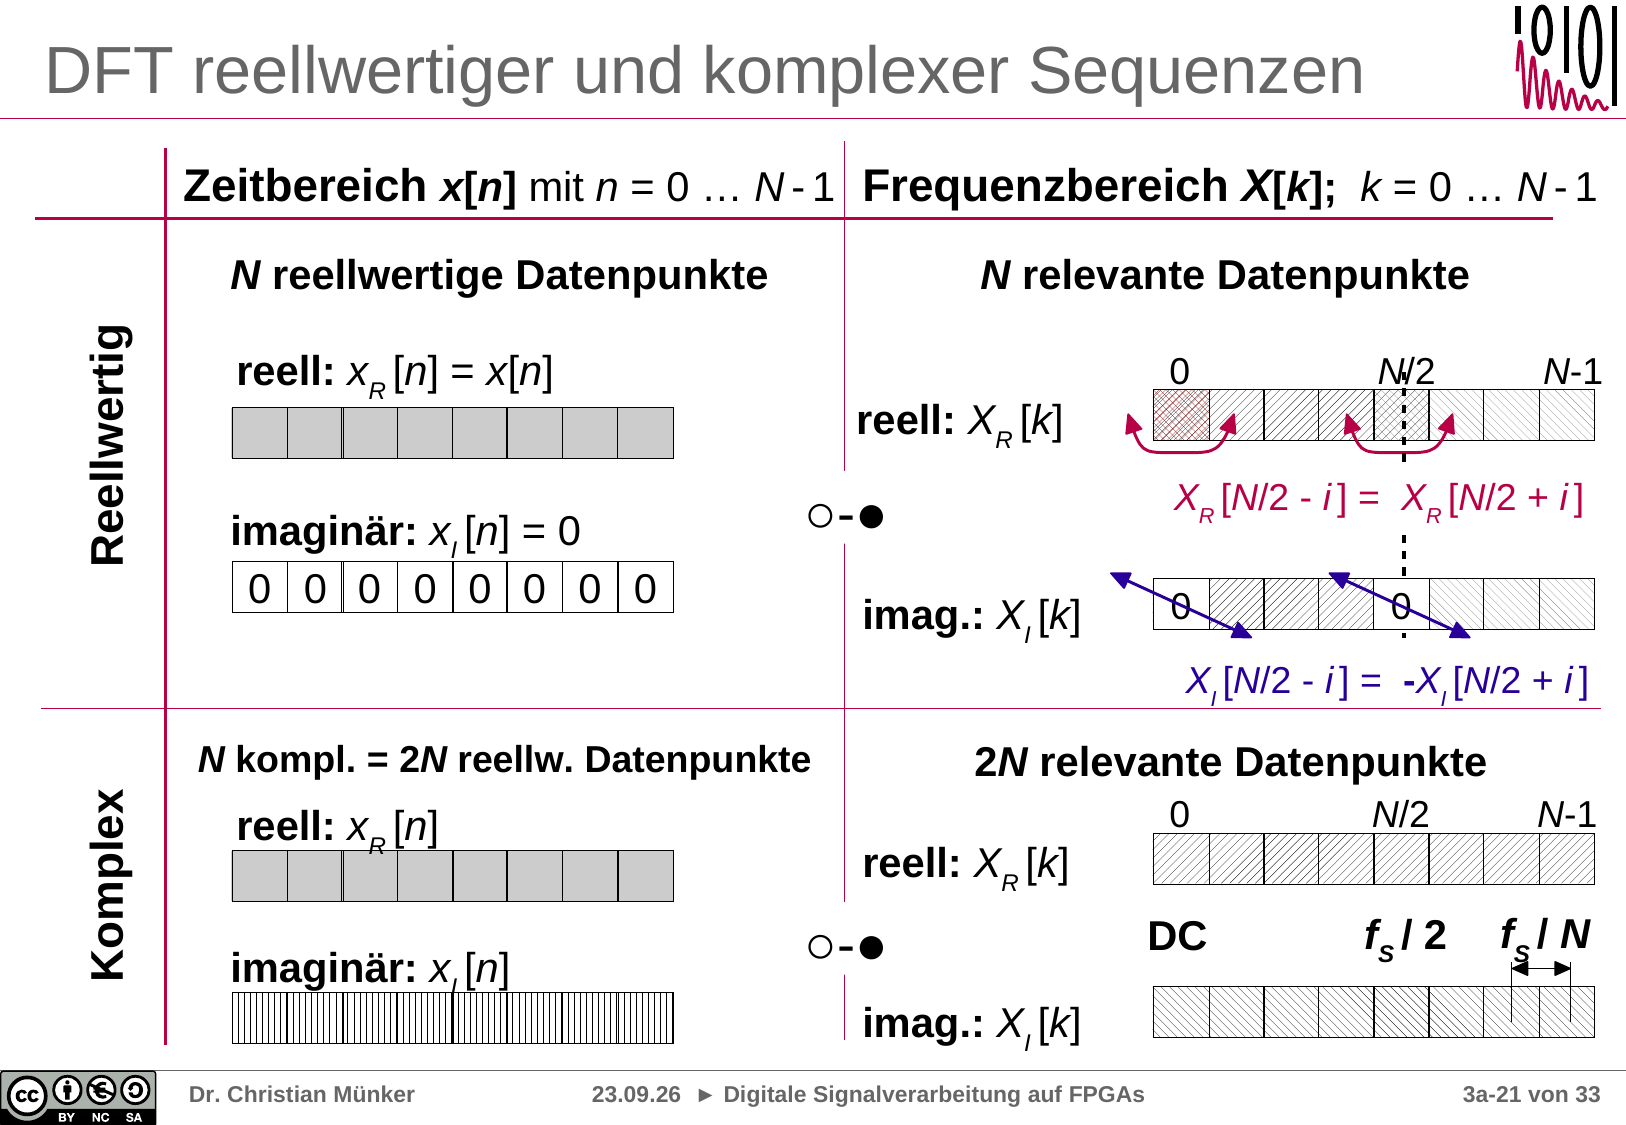

# DFT reellwertiger und komplexer Sequenzen
Frequenzbereich X[k]; k = 0 … N - 1
Zeitbereich x[n] mit n = 0 … N - 1
N reellwertige Datenpunkte
N relevante Datenpunkte
reell: xR [n] = x[n]
0
N/2
N-1
reell: XR [k]
Reellwertig
 XR [N/2 - i ] = XR [N/2 + i ]
○-●
imaginär: xI [n] = 0
0
0
0
0
0
0
0
0
0
0
imag.: XI [k]
 XI [N/2 - i ] = -XI [N/2 + i ]
N kompl. = 2N reellw. Datenpunkte
2N relevante Datenpunkte
0
N/2
N-1
reell: xR [n]
reell: XR [k]
Komplex
fS / N
fS / 2
○-●
DC
imaginär: xI [n]
imag.: XI [k]